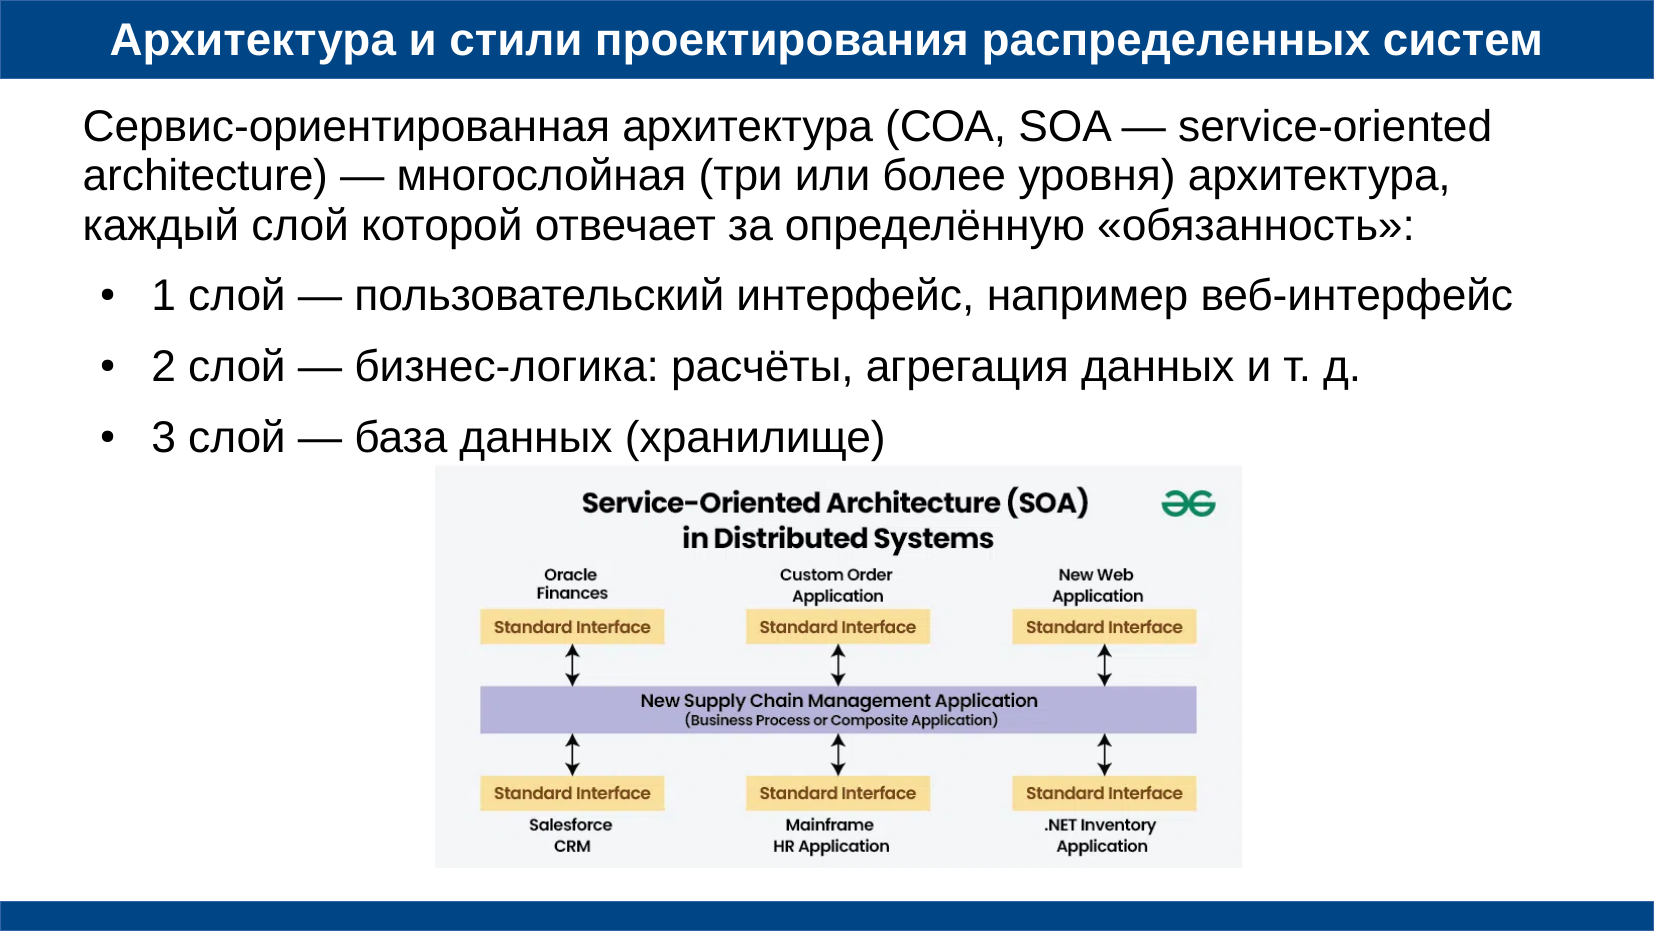

# Архитектура и стили проектирования распределенных систем
Сервис-ориентированная архитектура (СОА, SOA — service-oriented architecture) — многослойная (три или более уровня) архитектура, каждый слой которой отвечает за определённую «обязанность»:
1 слой — пользовательский интерфейс, например веб-интерфейс
2 слой — бизнес-логика: расчёты, агрегация данных и т. д.
3 слой — база данных (хранилище)